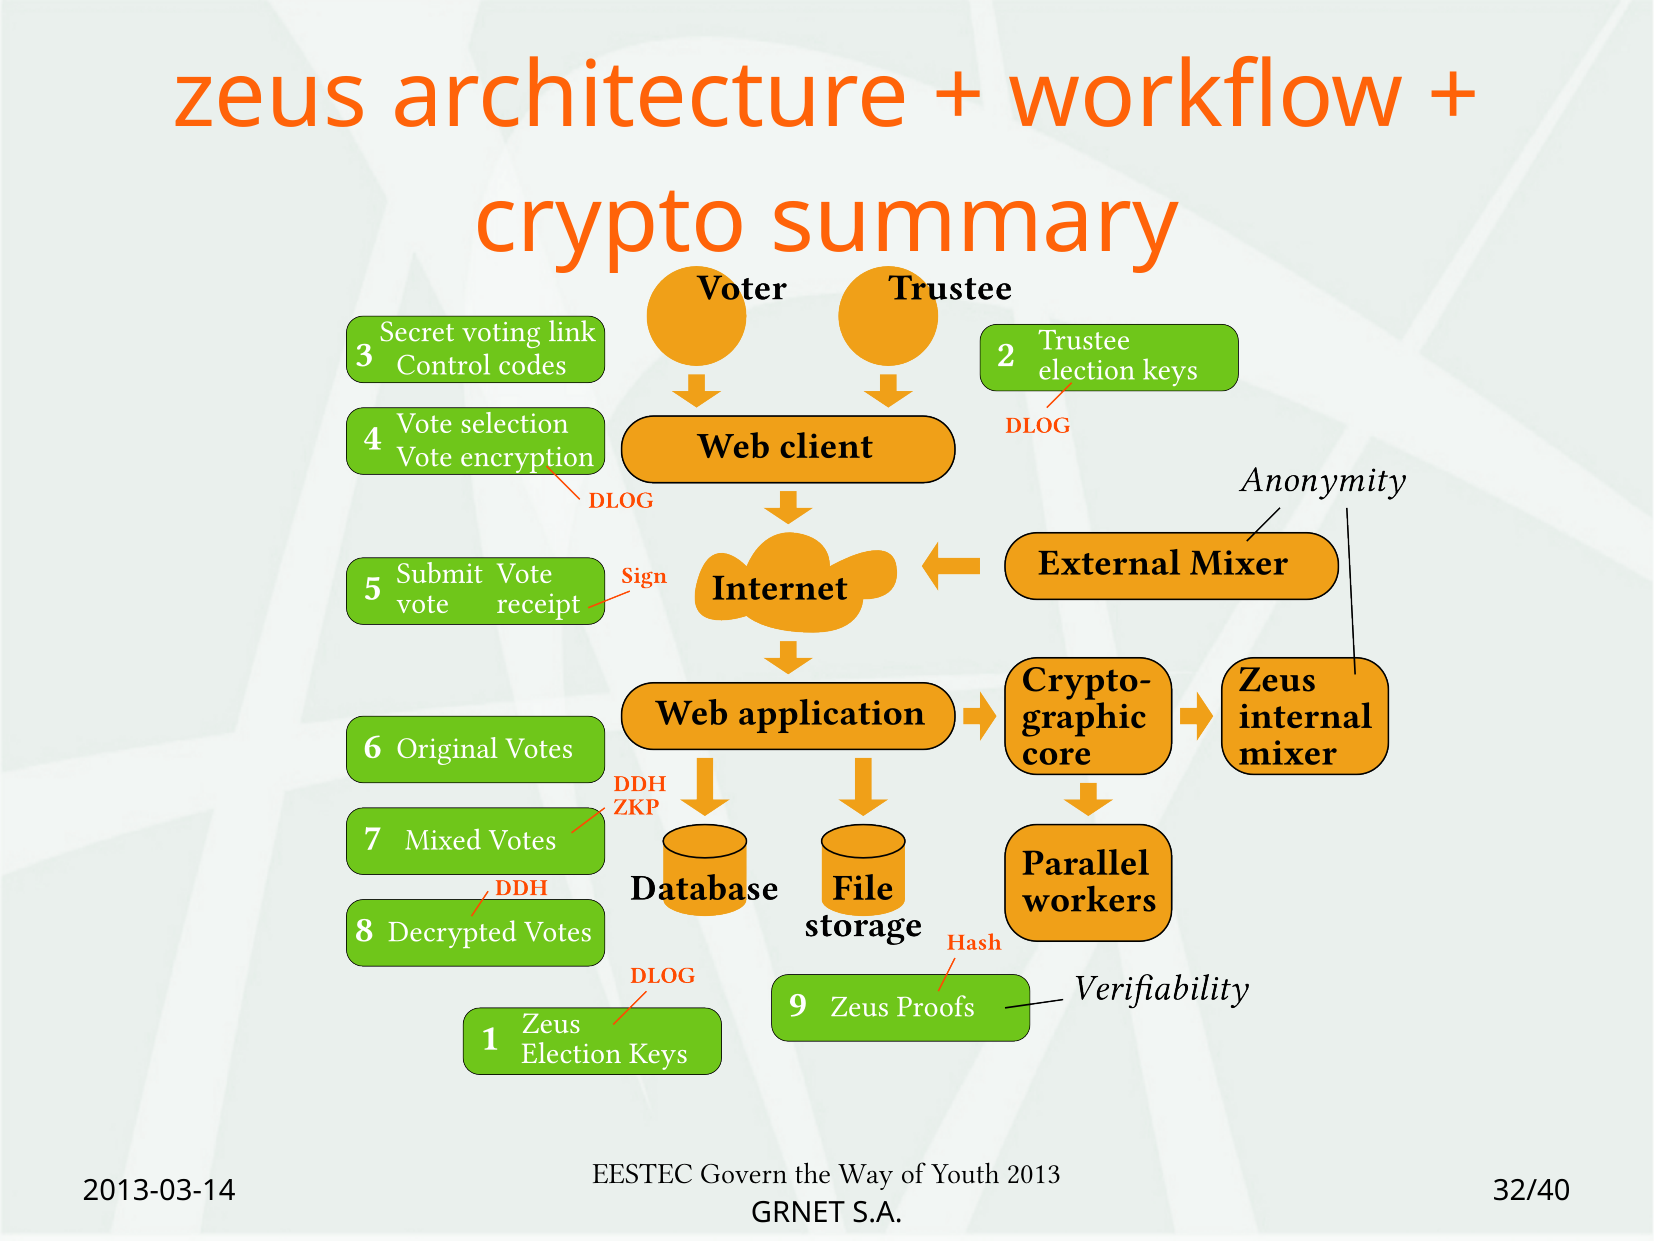

# zeus architecture + workflow + crypto summary
GRNET S.A.
2013-03-14
32